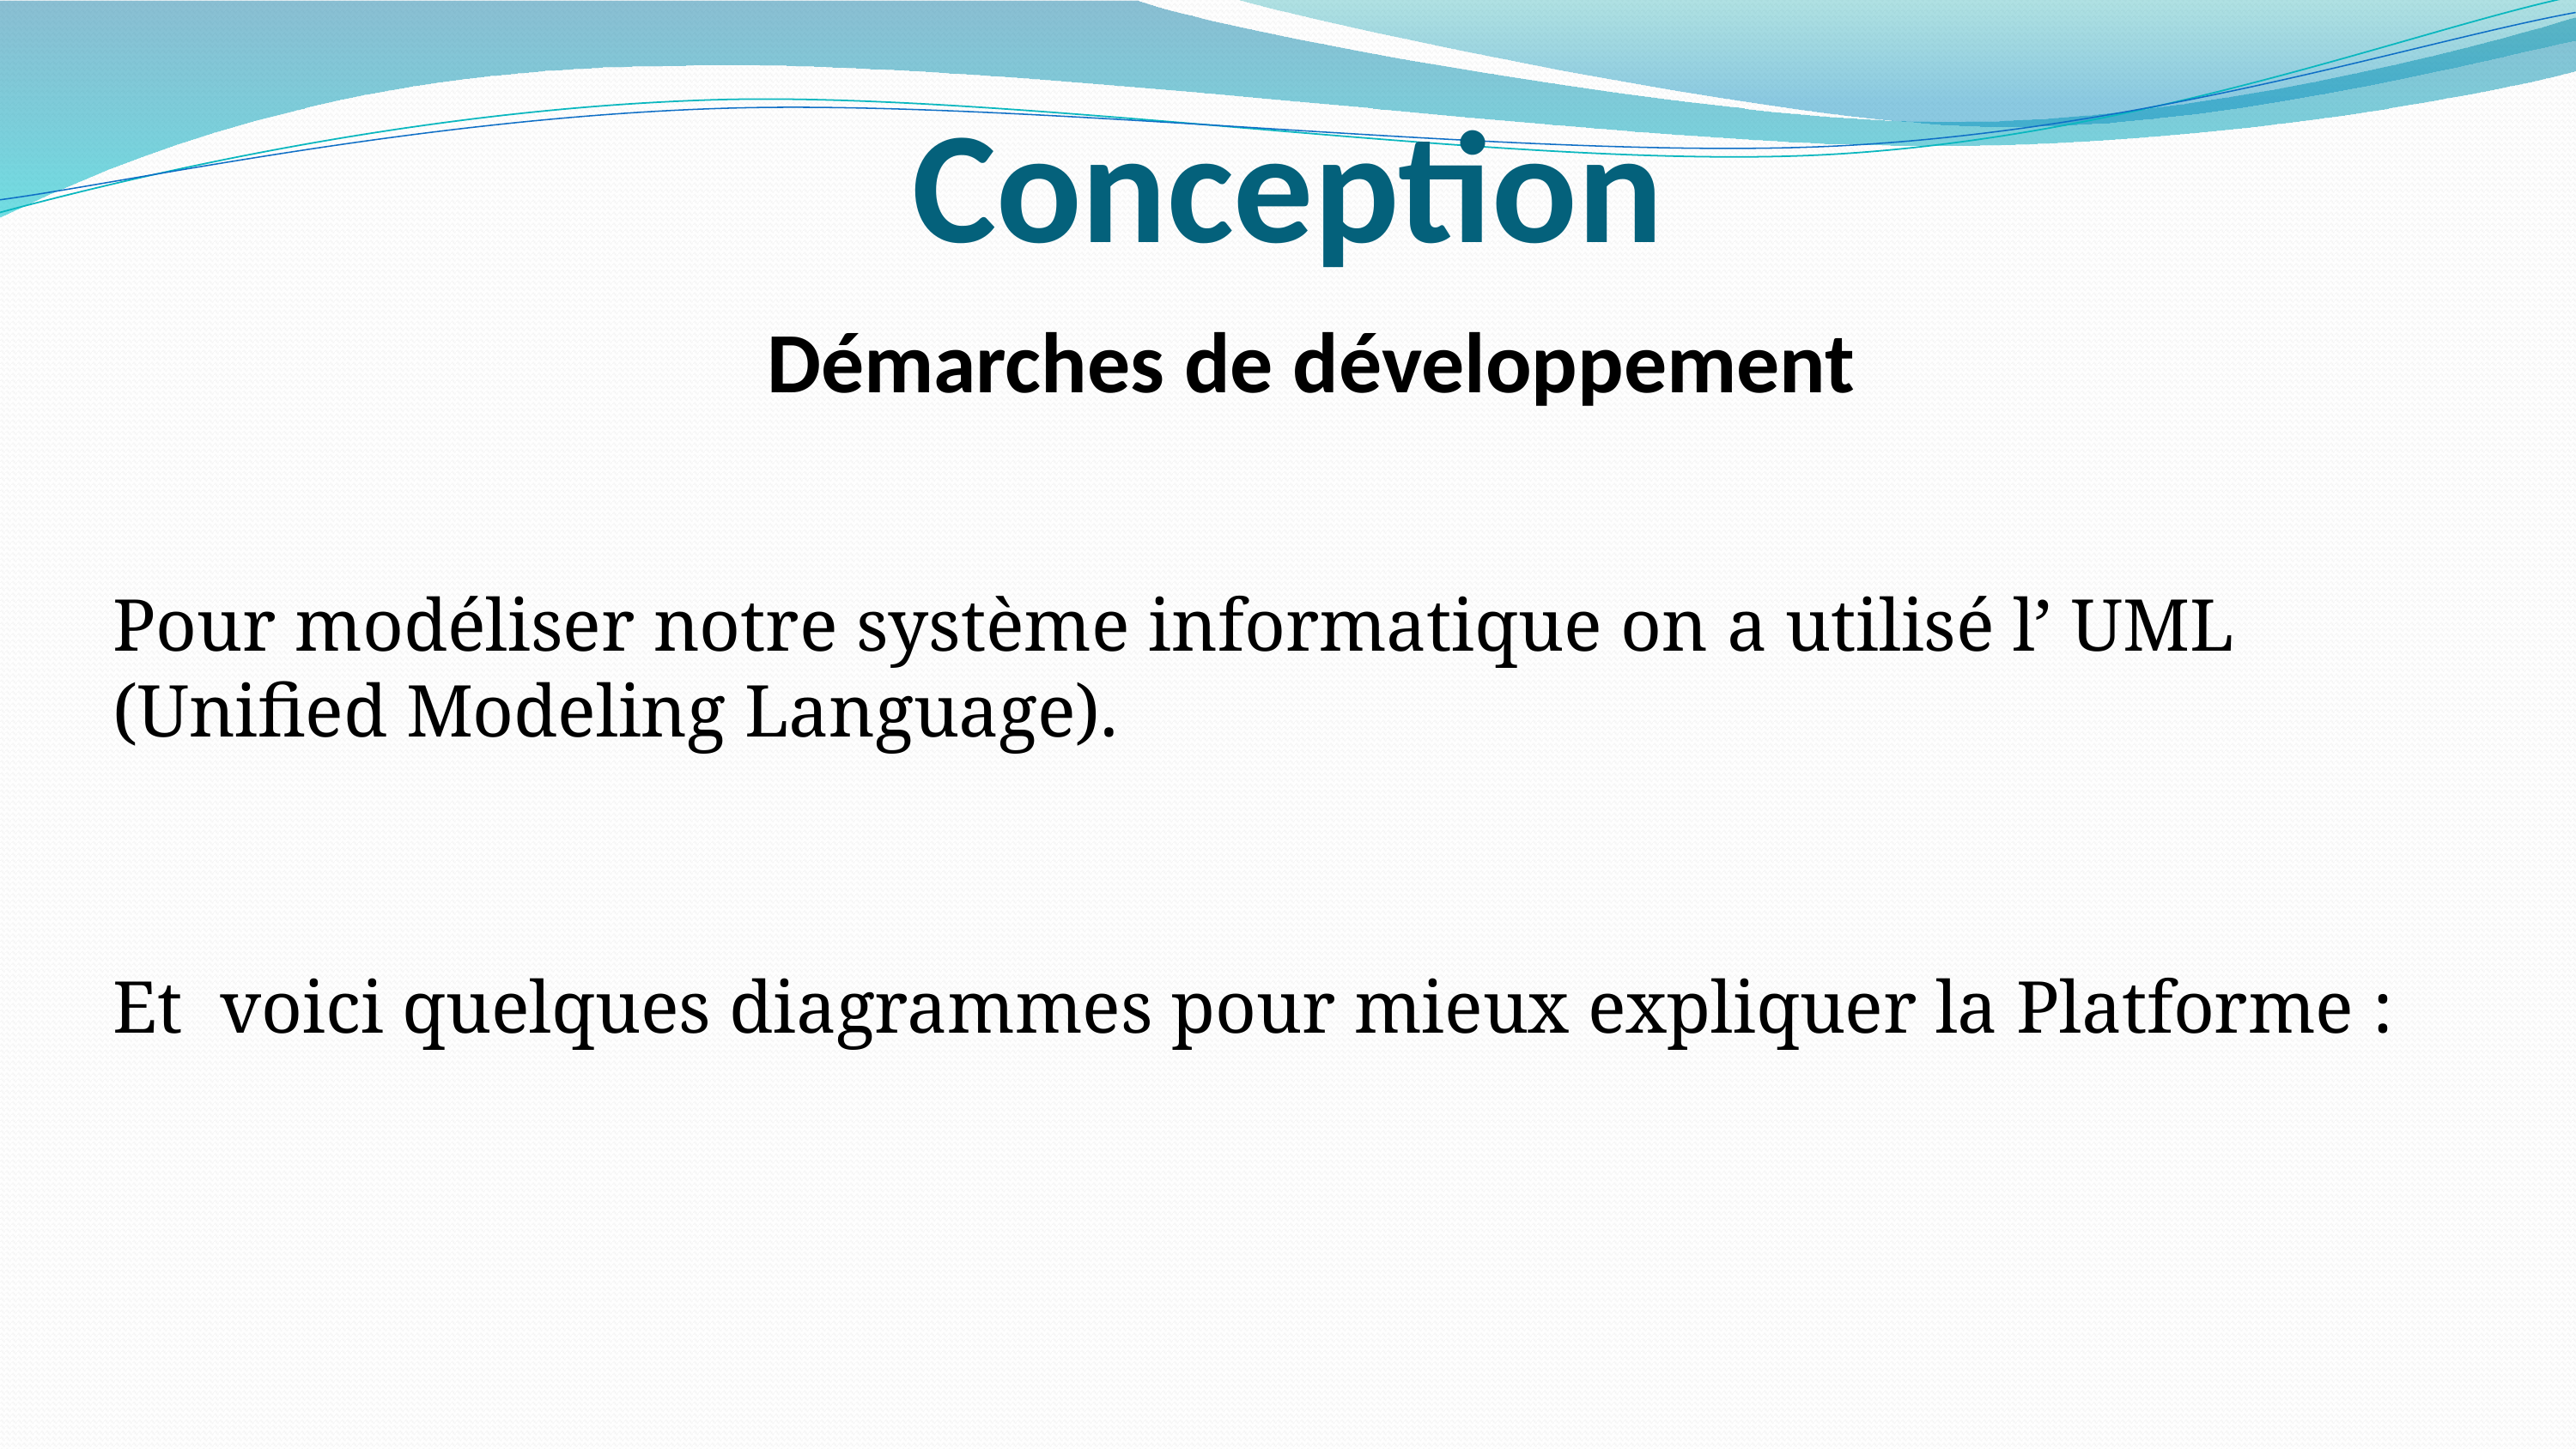

Conception
# Démarches de développement
Pour modéliser notre système informatique on a utilisé l’ UML (Unified Modeling Language).
Et voici quelques diagrammes pour mieux expliquer la Platforme :